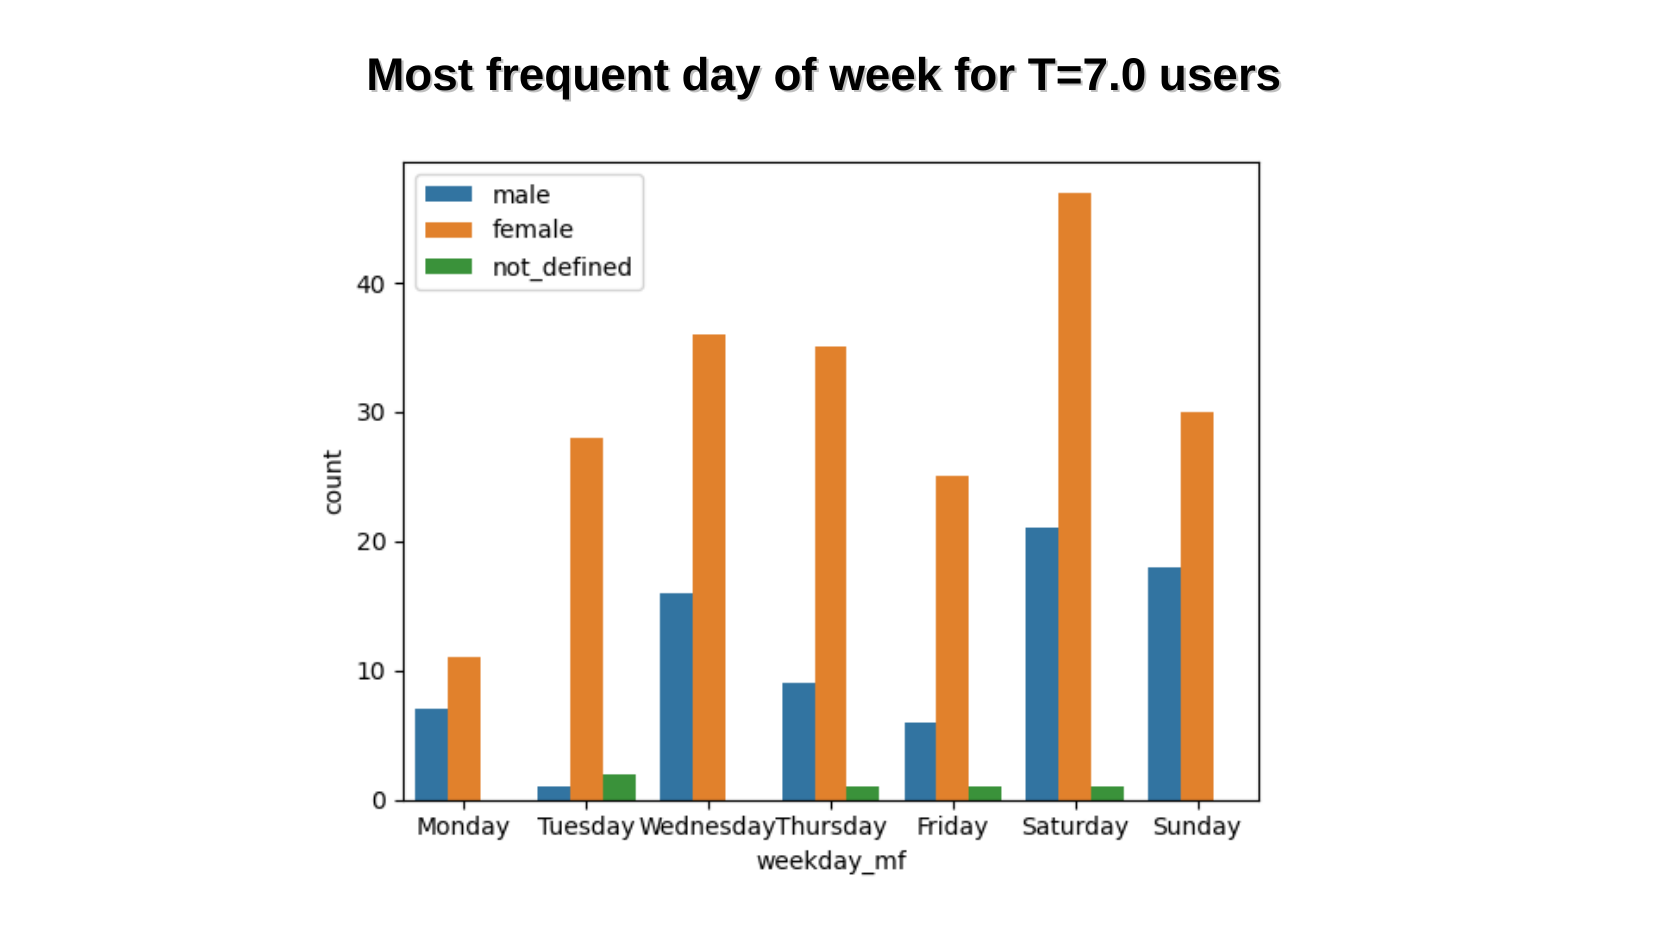

Most frequent day of week for T=7.0 users